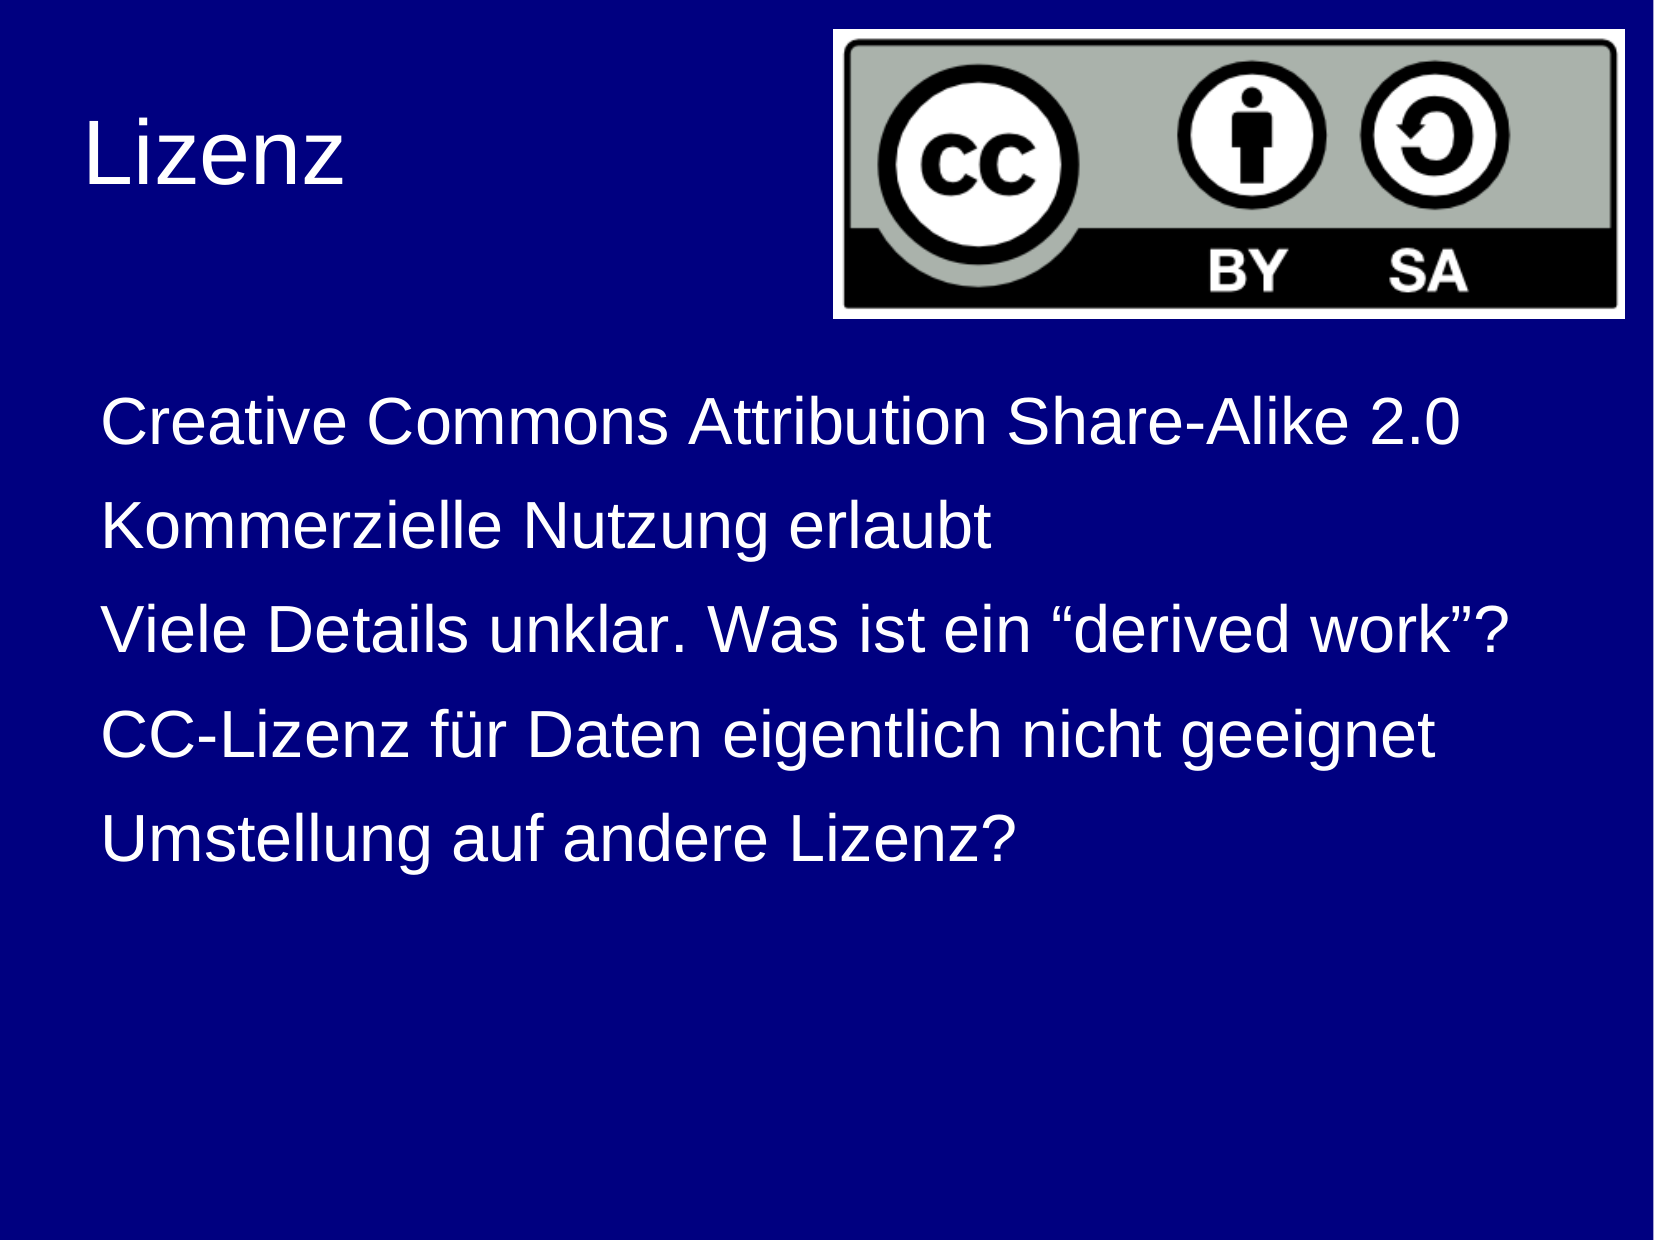

# Lizenz
Creative Commons Attribution Share-Alike 2.0
Kommerzielle Nutzung erlaubt
Viele Details unklar. Was ist ein “derived work”?
CC-Lizenz für Daten eigentlich nicht geeignet
Umstellung auf andere Lizenz?